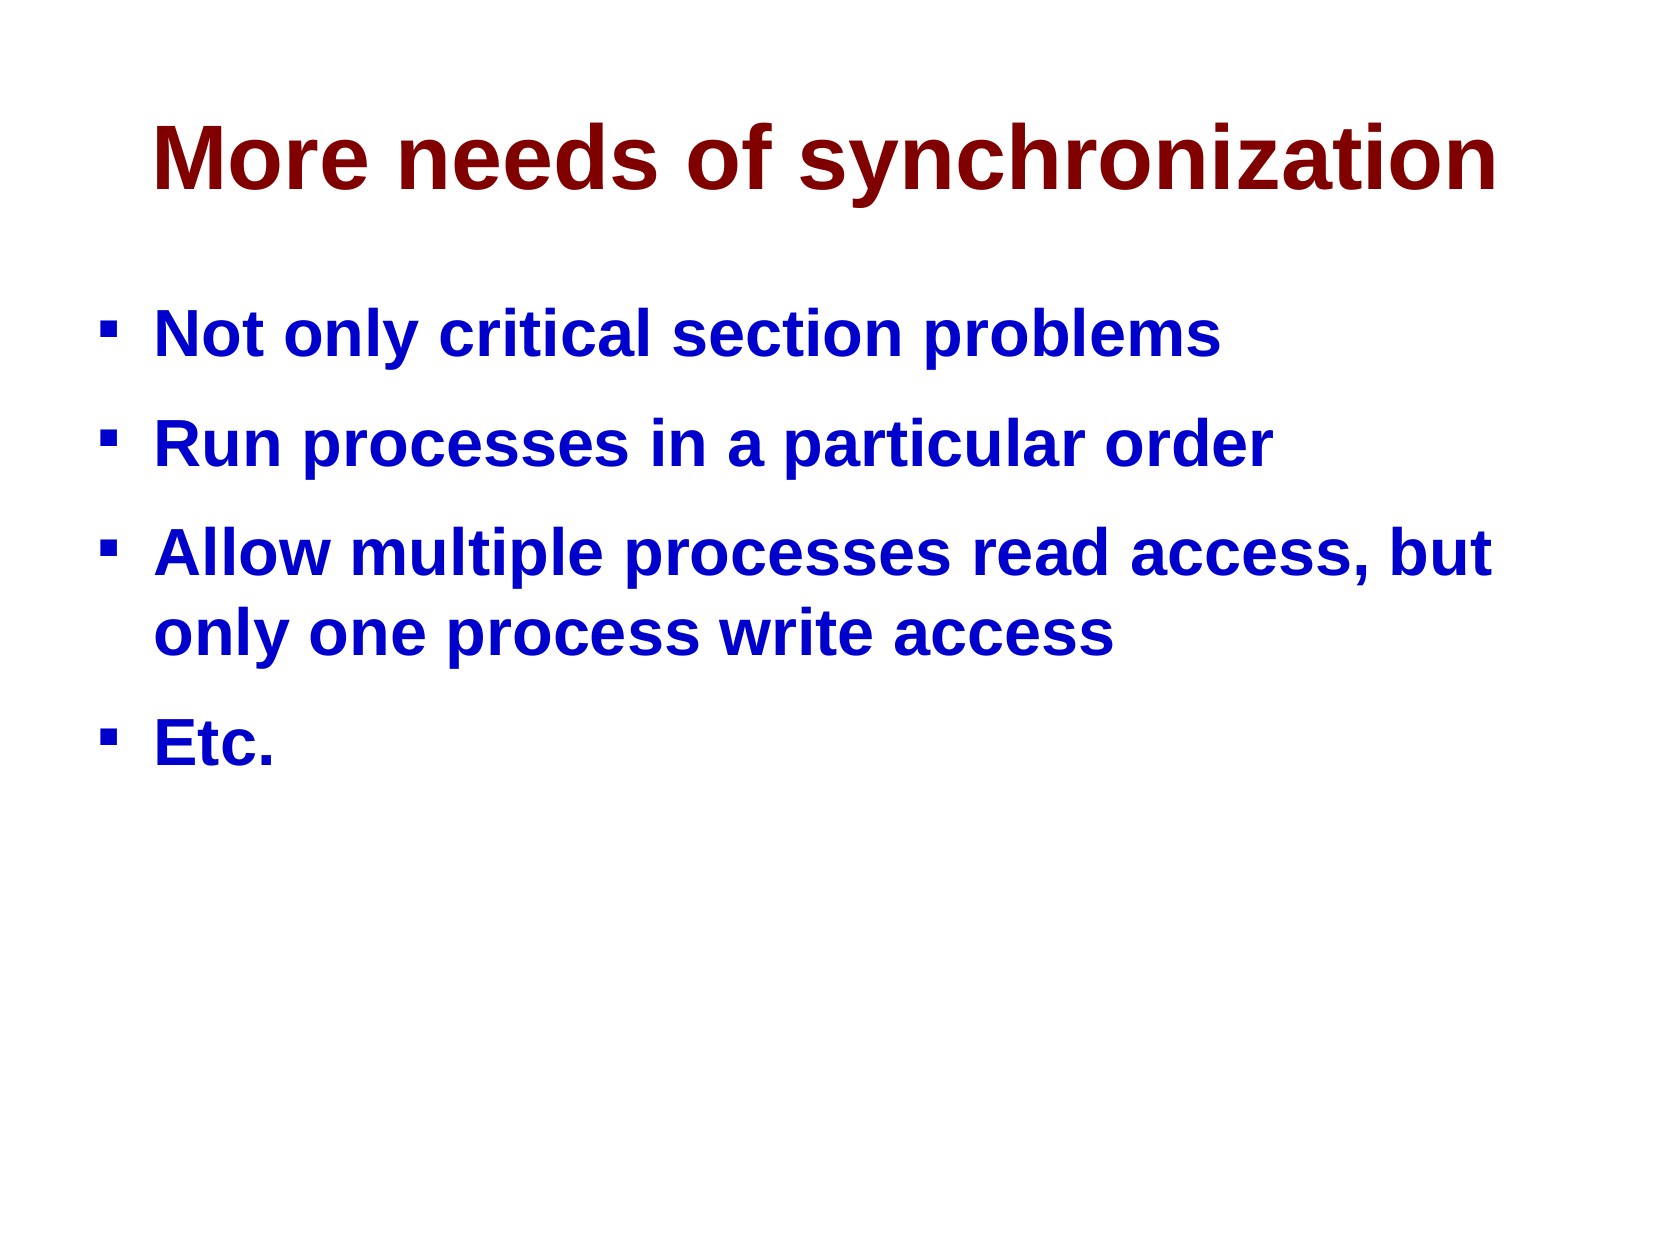

# More needs of synchronization
Not only critical section problems
Run processes in a particular order
Allow multiple processes read access, but only one process write access
Etc.